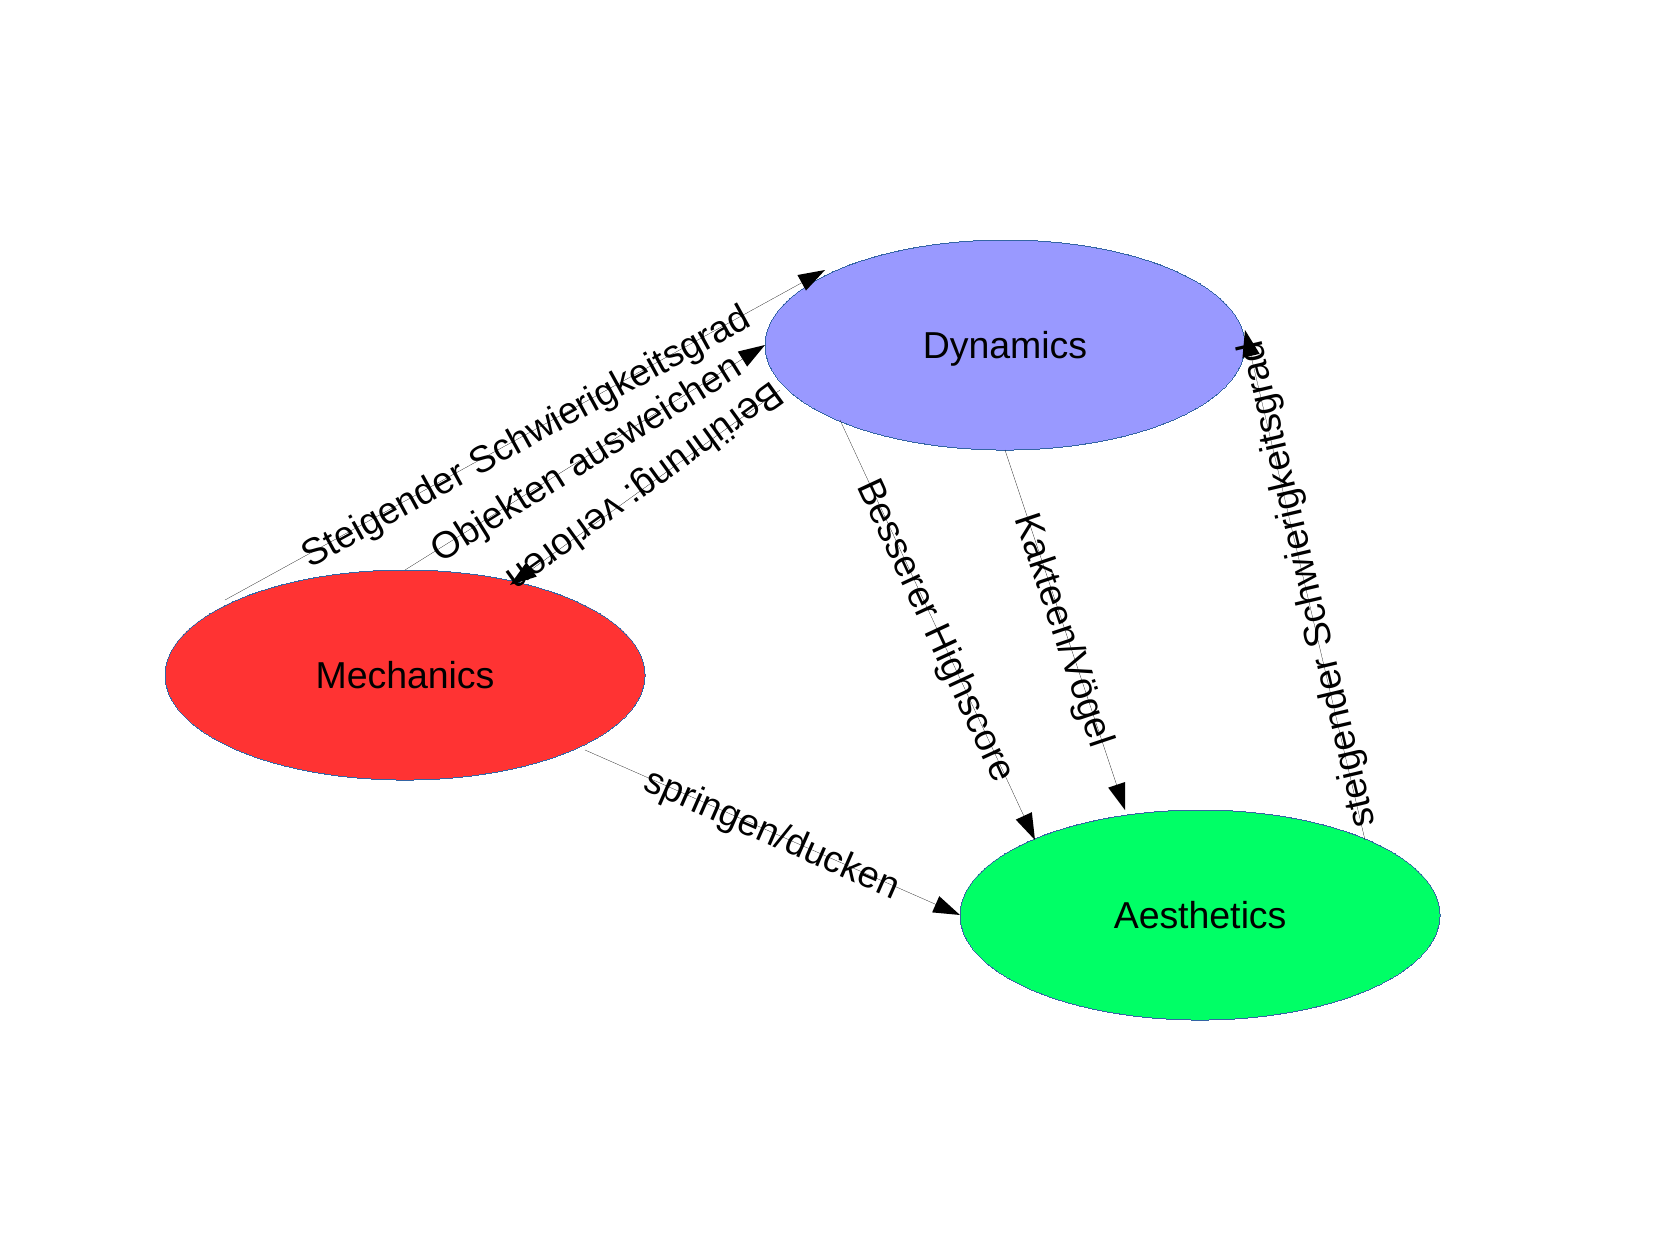

Dynamics
Steigender Schwierigkeitsgrad
steigender Schwierigkeitsgrad
Objekten ausweichen
Berührung: verloren
Besserer Highscore
Kakteen/Vögel
Mechanics
springen/ducken
Aesthetics